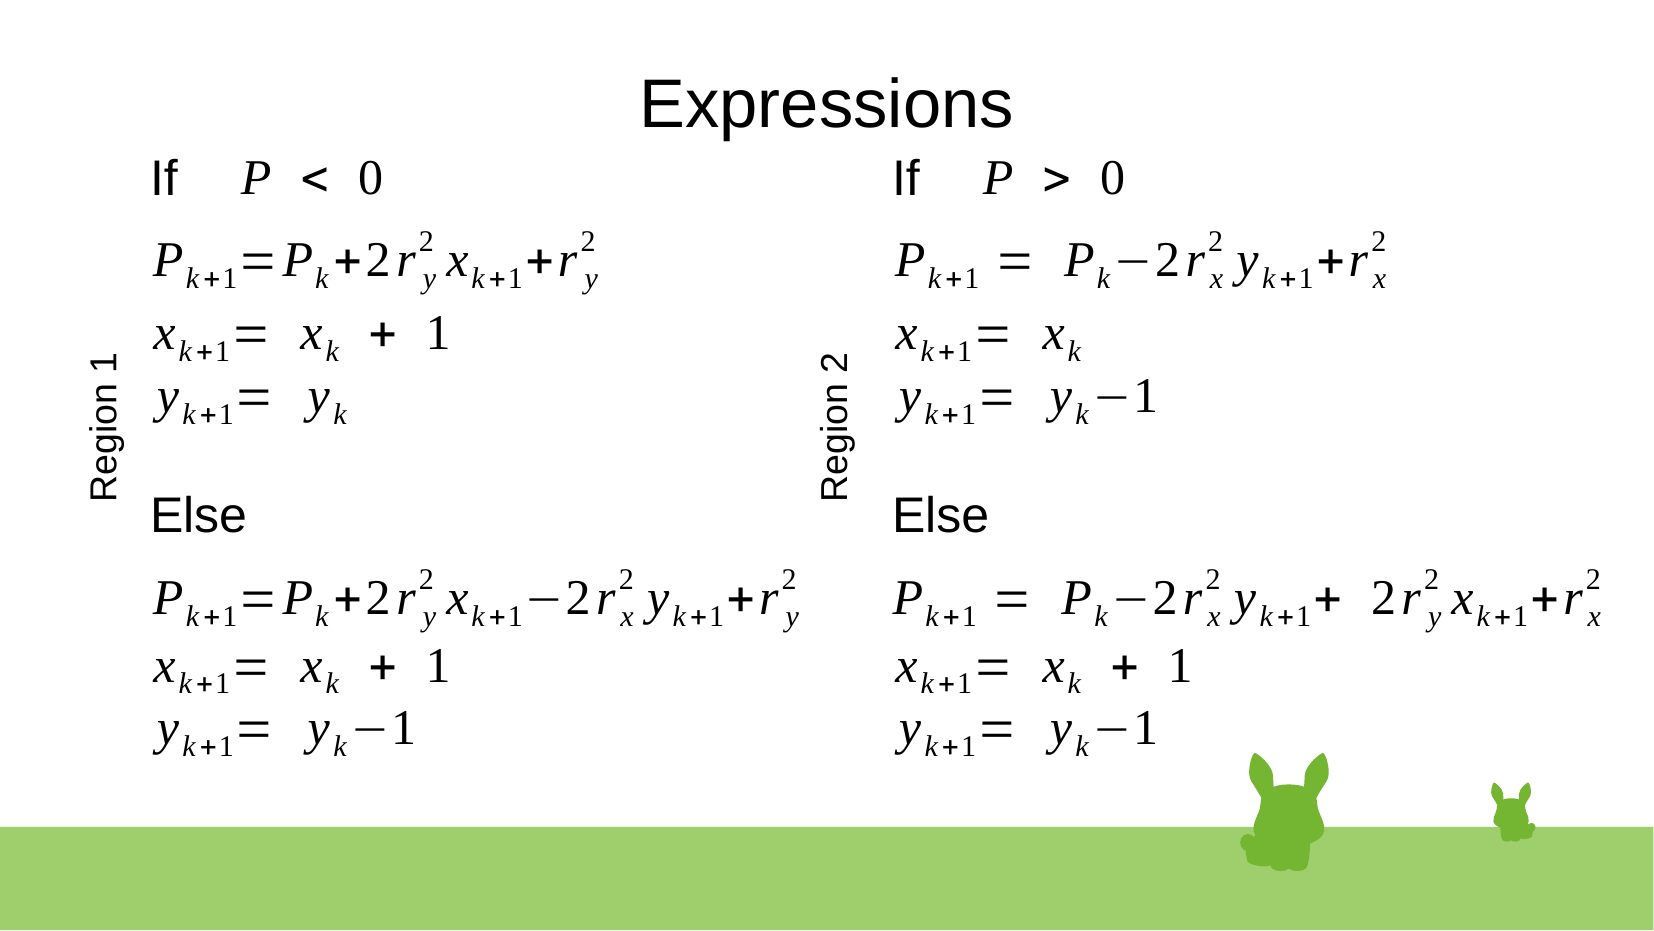

# Expressions
If
If
Region 1
Region 2
Else
Else